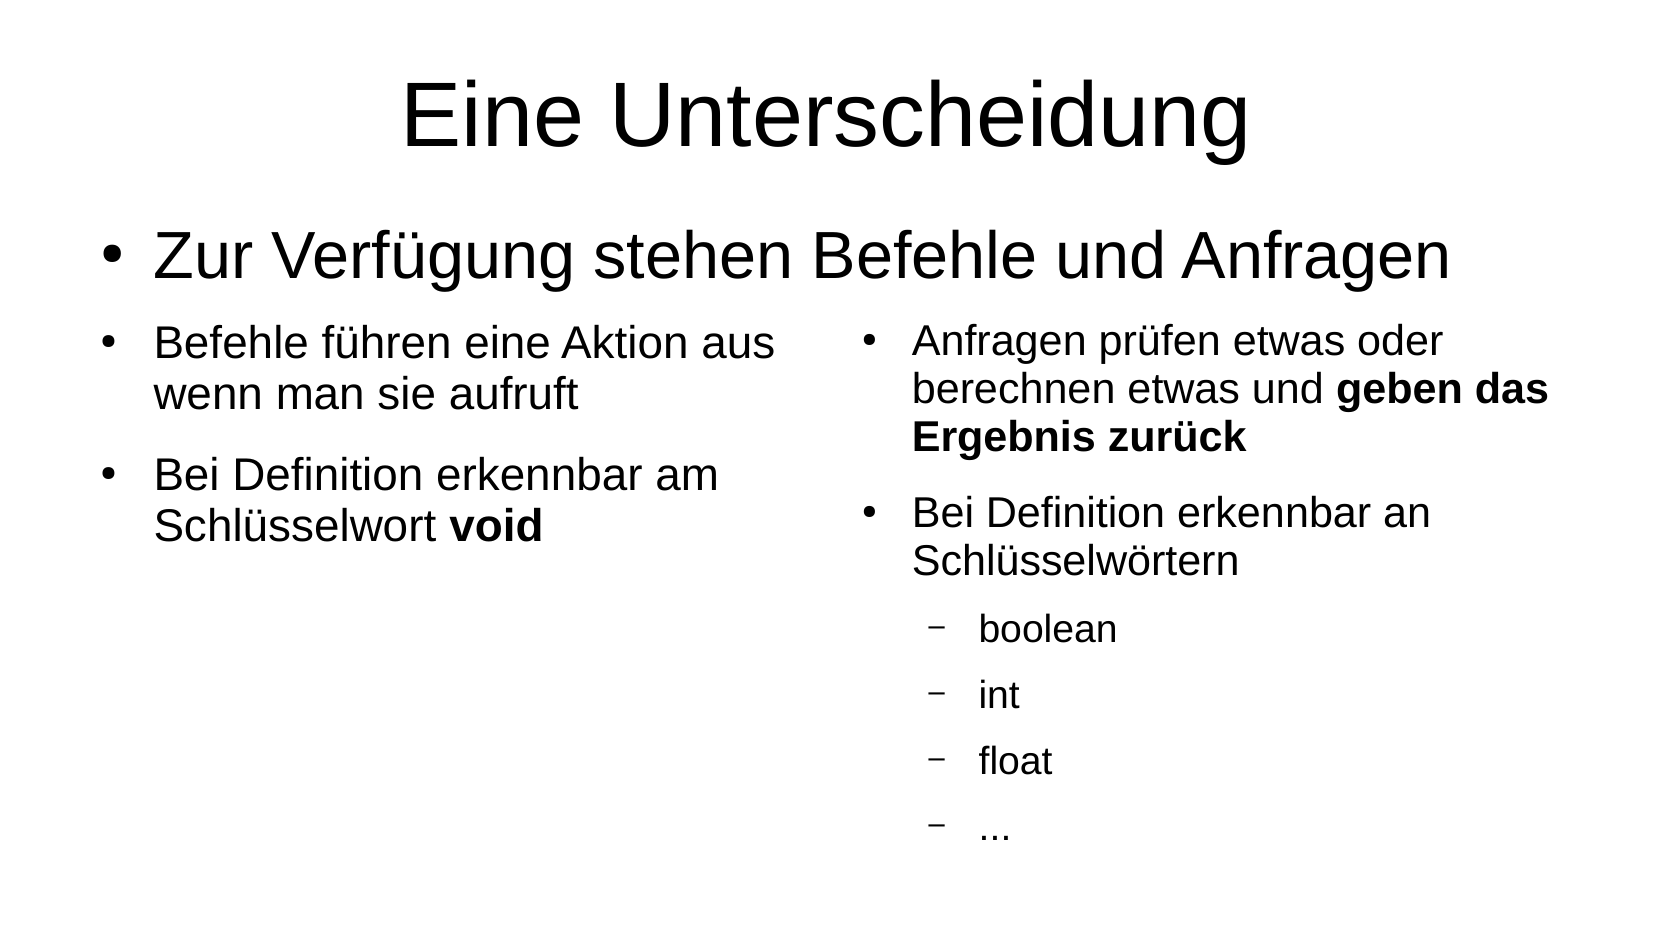

# Eine Unterscheidung
Zur Verfügung stehen Befehle und Anfragen
Befehle führen eine Aktion aus wenn man sie aufruft
Bei Definition erkennbar am Schlüsselwort void
Anfragen prüfen etwas oder berechnen etwas und geben das Ergebnis zurück
Bei Definition erkennbar an Schlüsselwörtern
boolean
int
float
...